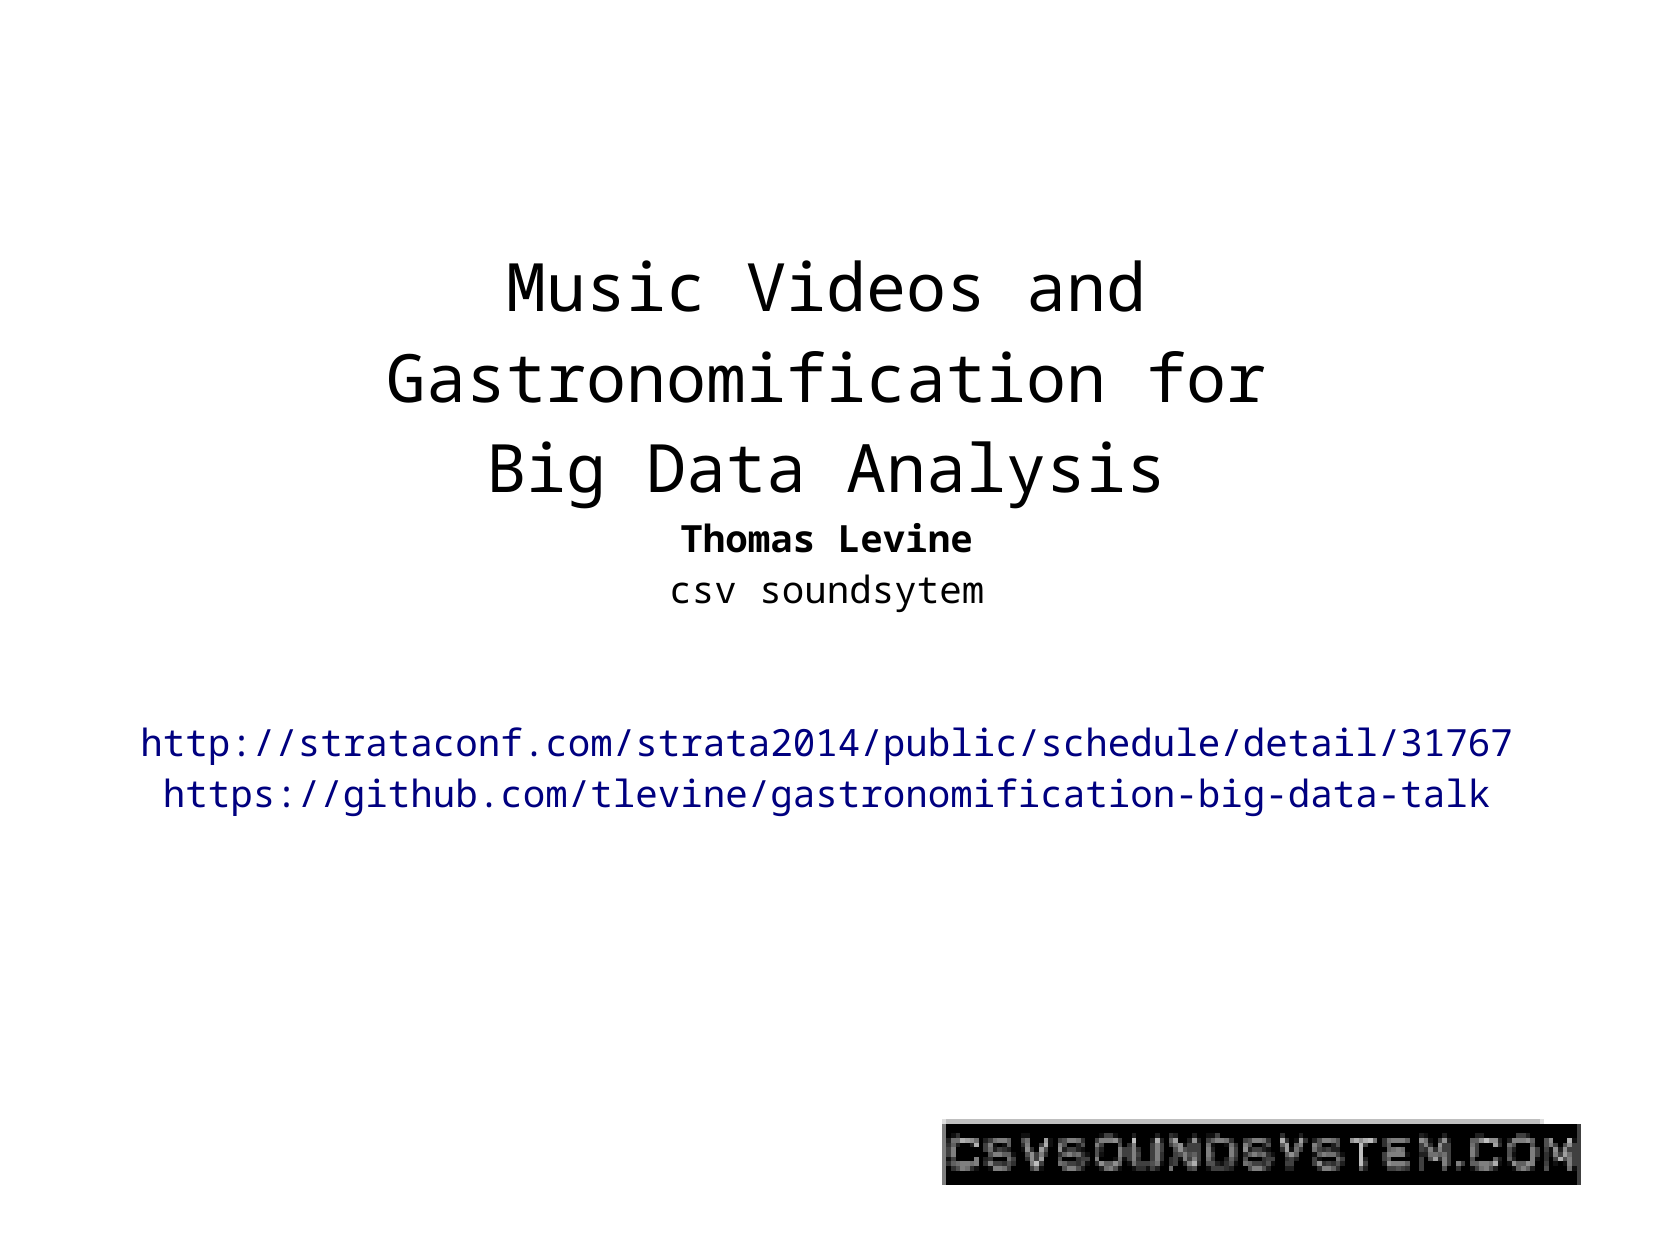

# Music Videos and
Gastronomification for
Big Data Analysis
Thomas Levine
csv soundsytem
http://strataconf.com/strata2014/public/schedule/detail/31767
https://github.com/tlevine/gastronomification-big-data-talk